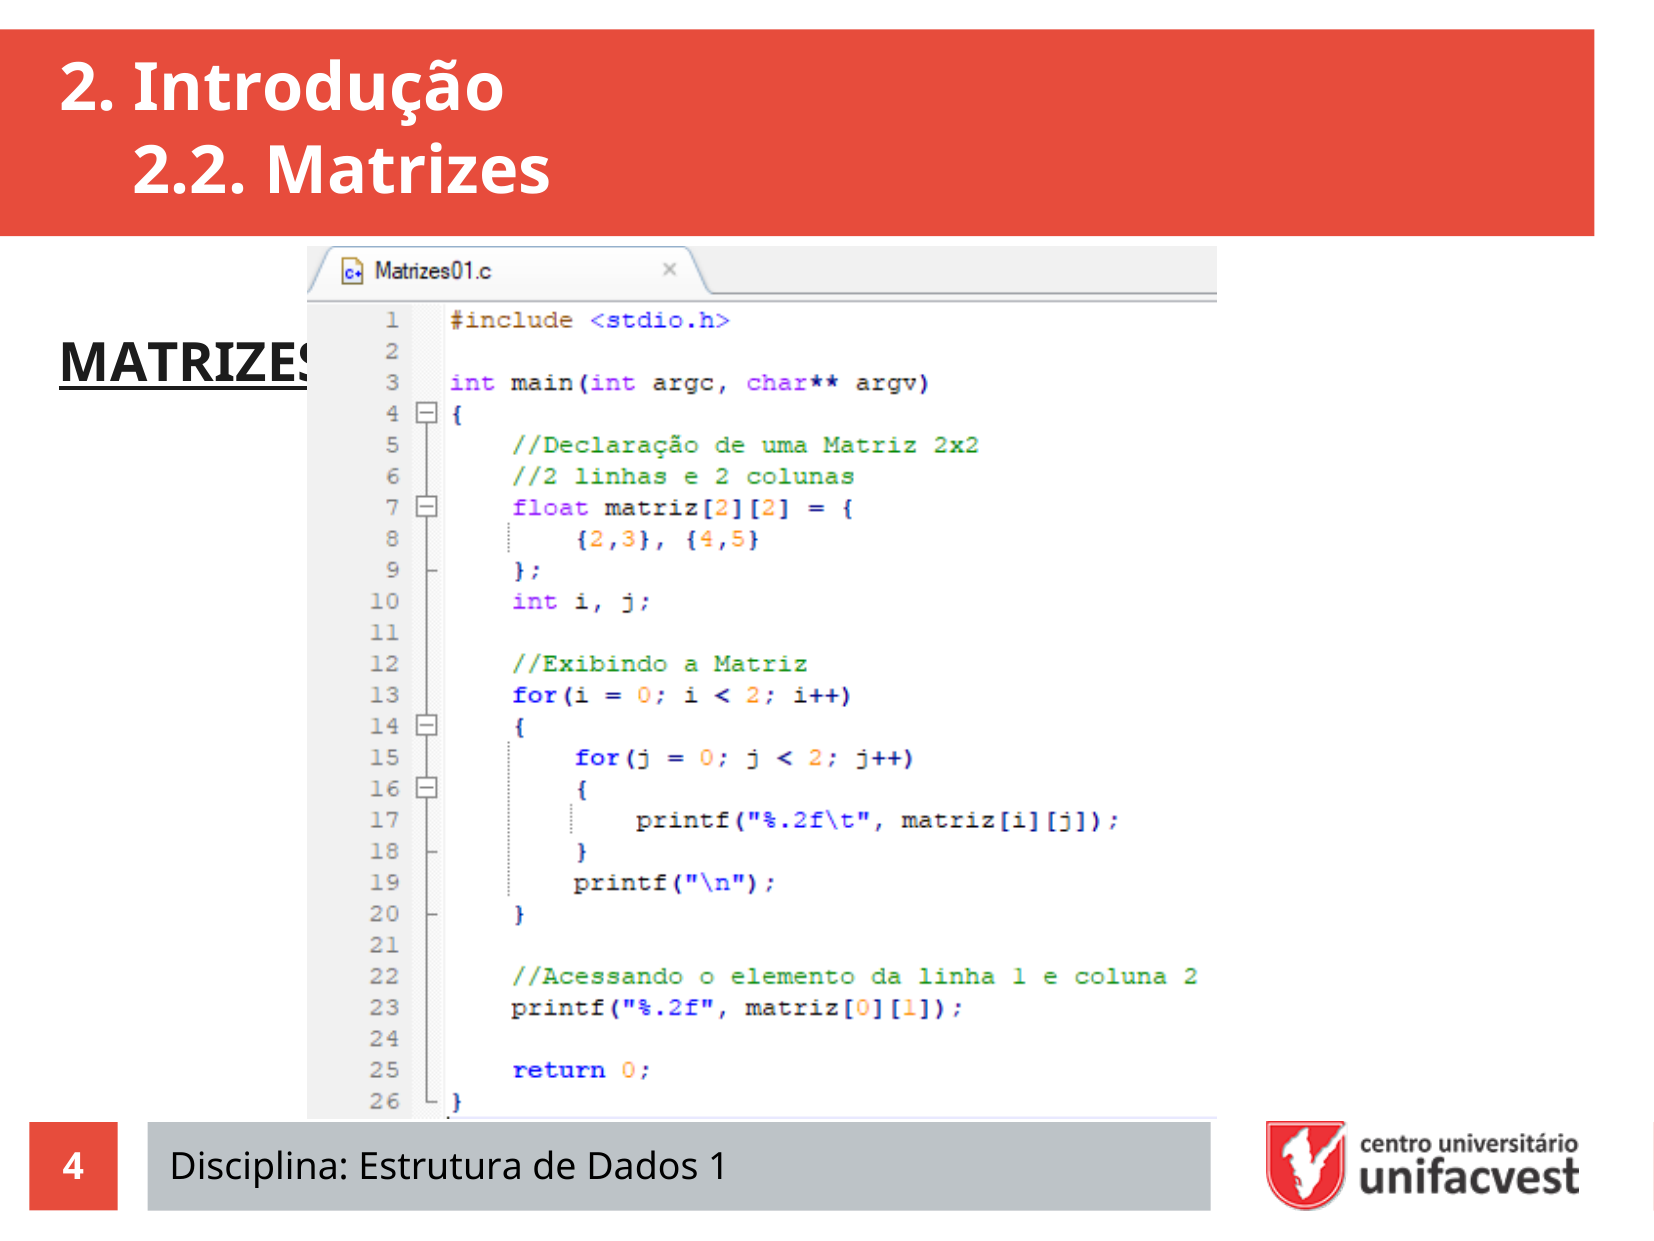

# 2. Introdução 2.2. Matrizes
MATRIZES
4
Disciplina: Estrutura de Dados 1